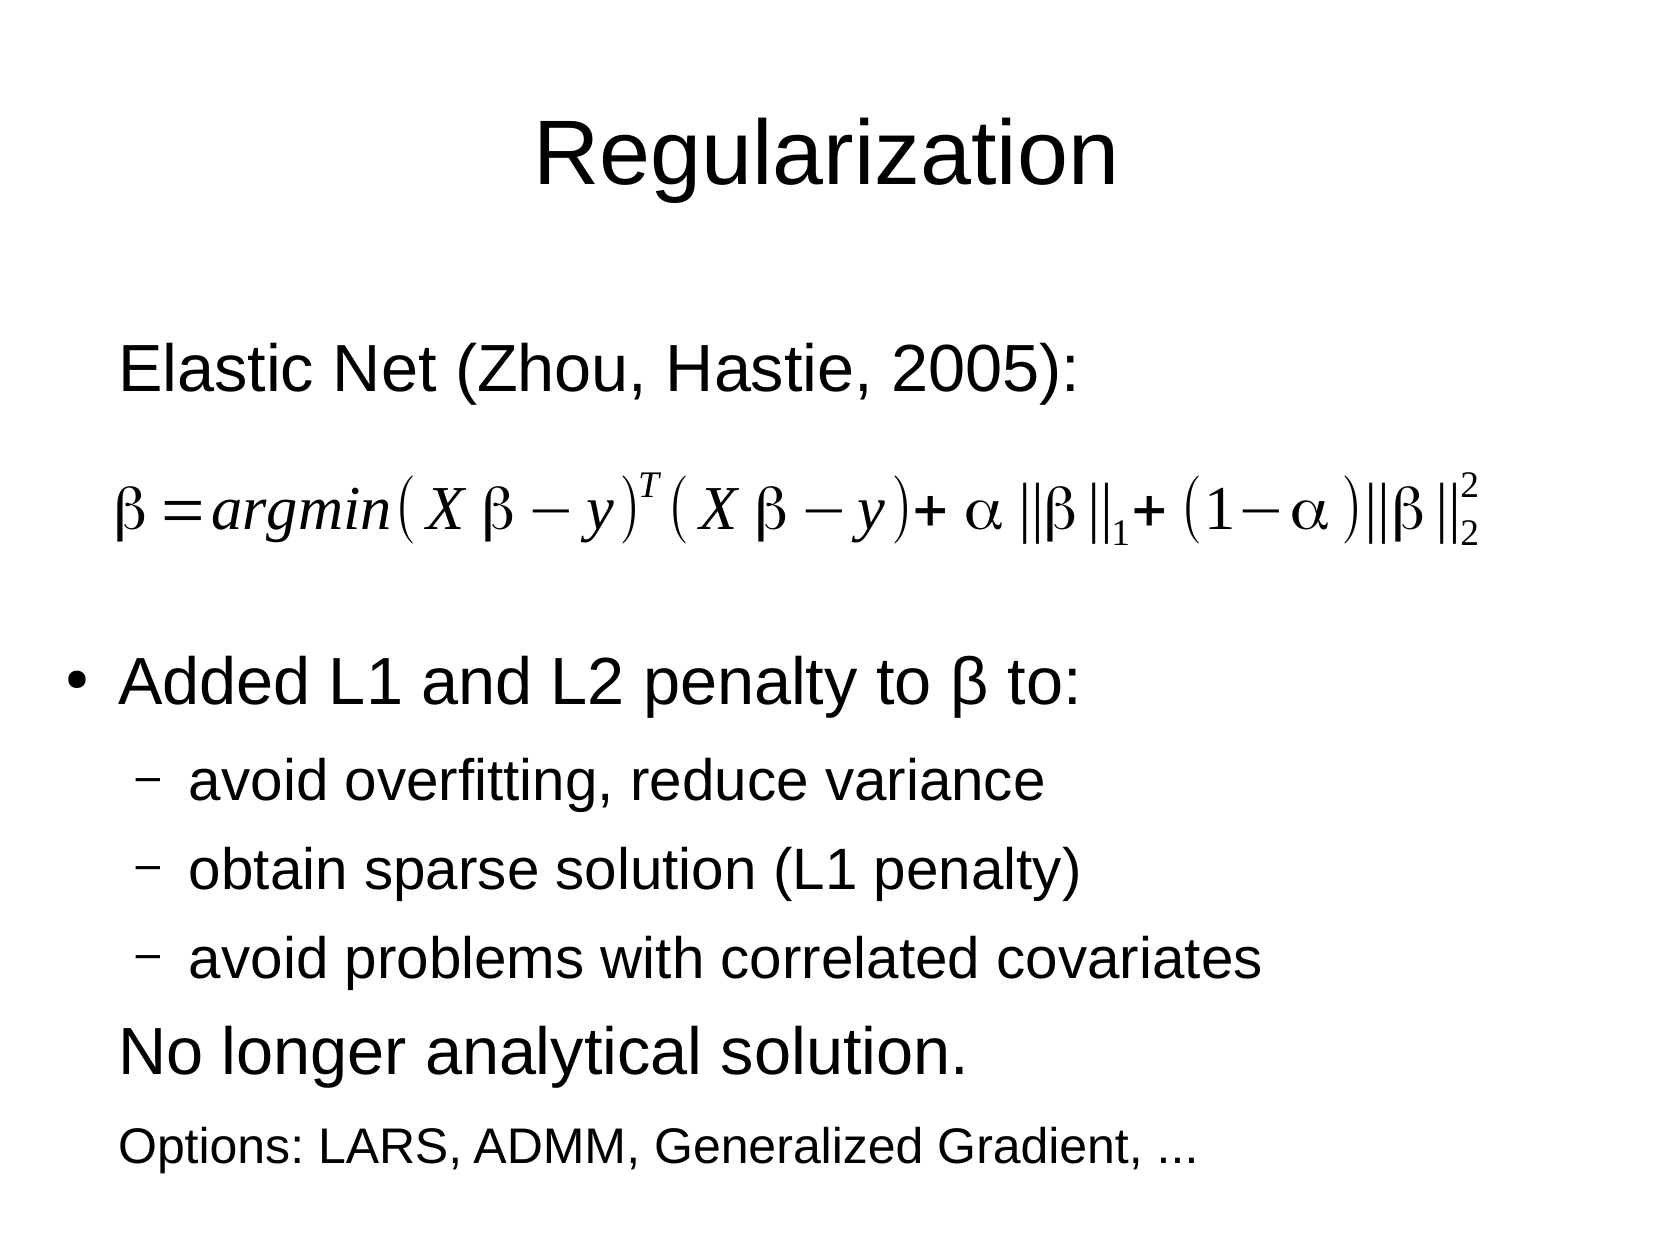

# Regularization
Elastic Net (Zhou, Hastie, 2005):
Added L1 and L2 penalty to β to:
avoid overfitting, reduce variance
obtain sparse solution (L1 penalty)
avoid problems with correlated covariates
No longer analytical solution.
Options: LARS, ADMM, Generalized Gradient, ...